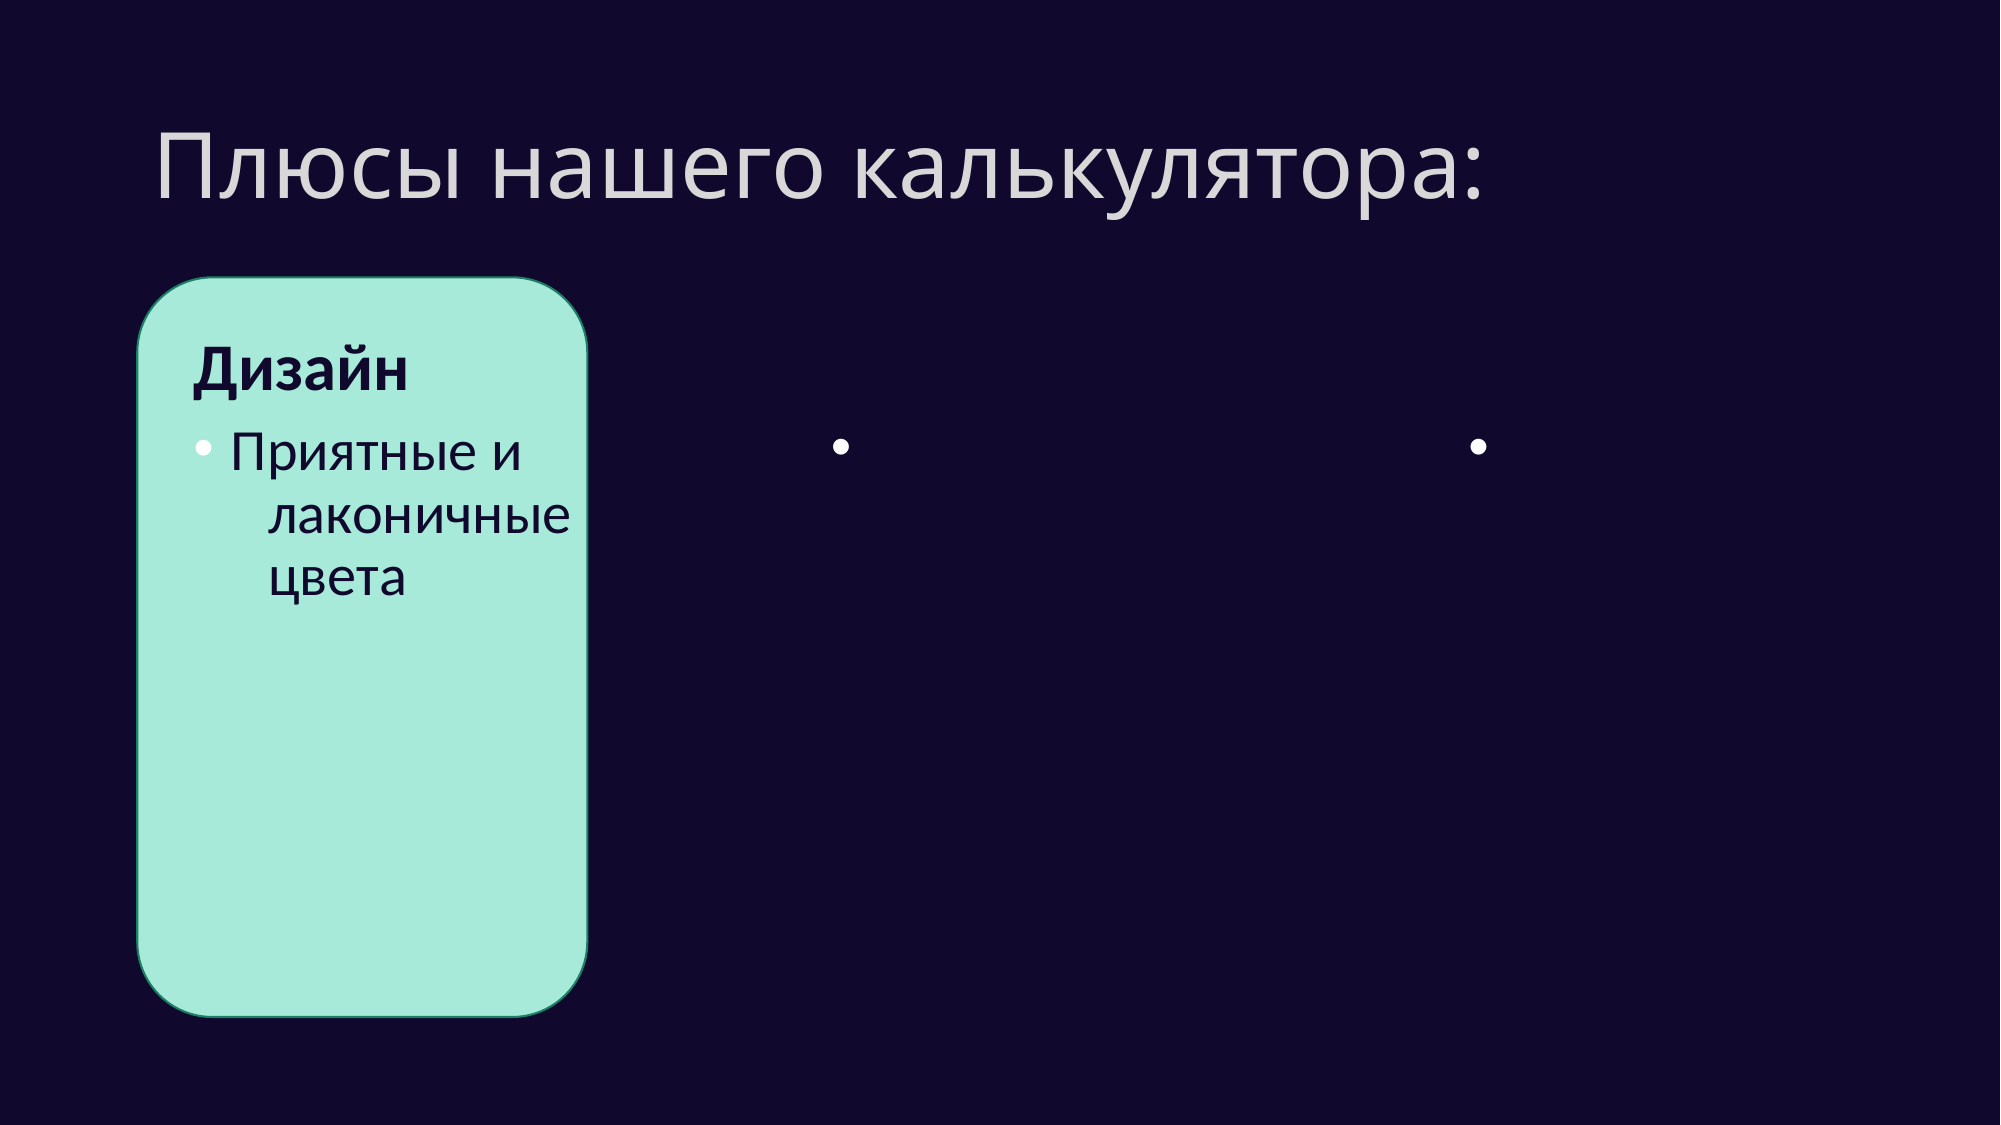

# Плюсы нашего калькулятора:
Дизайн
Дизайн
Дизайн
Приятные и лаконичные цвета
Приятные и лаконичные цвета
Приятные и лаконичные цвета